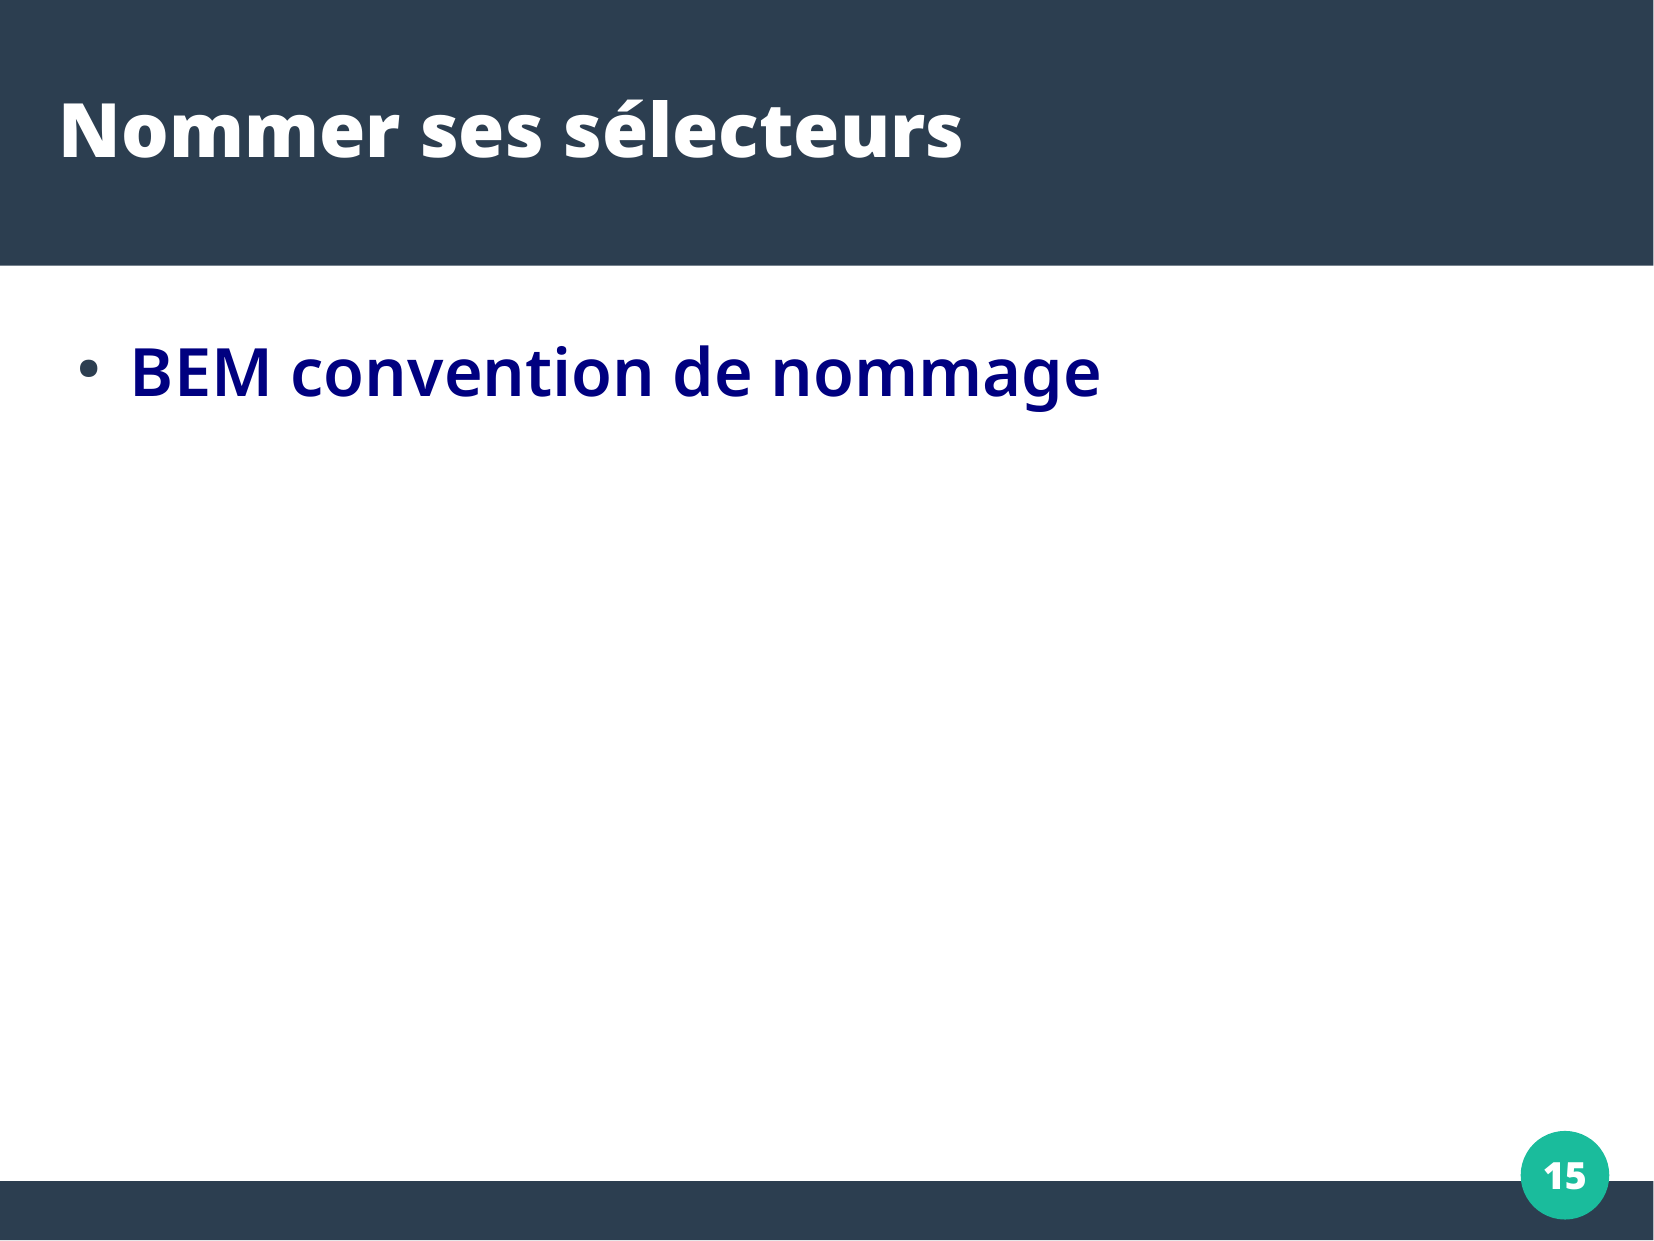

# Nommer ses sélecteurs
BEM convention de nommage
15